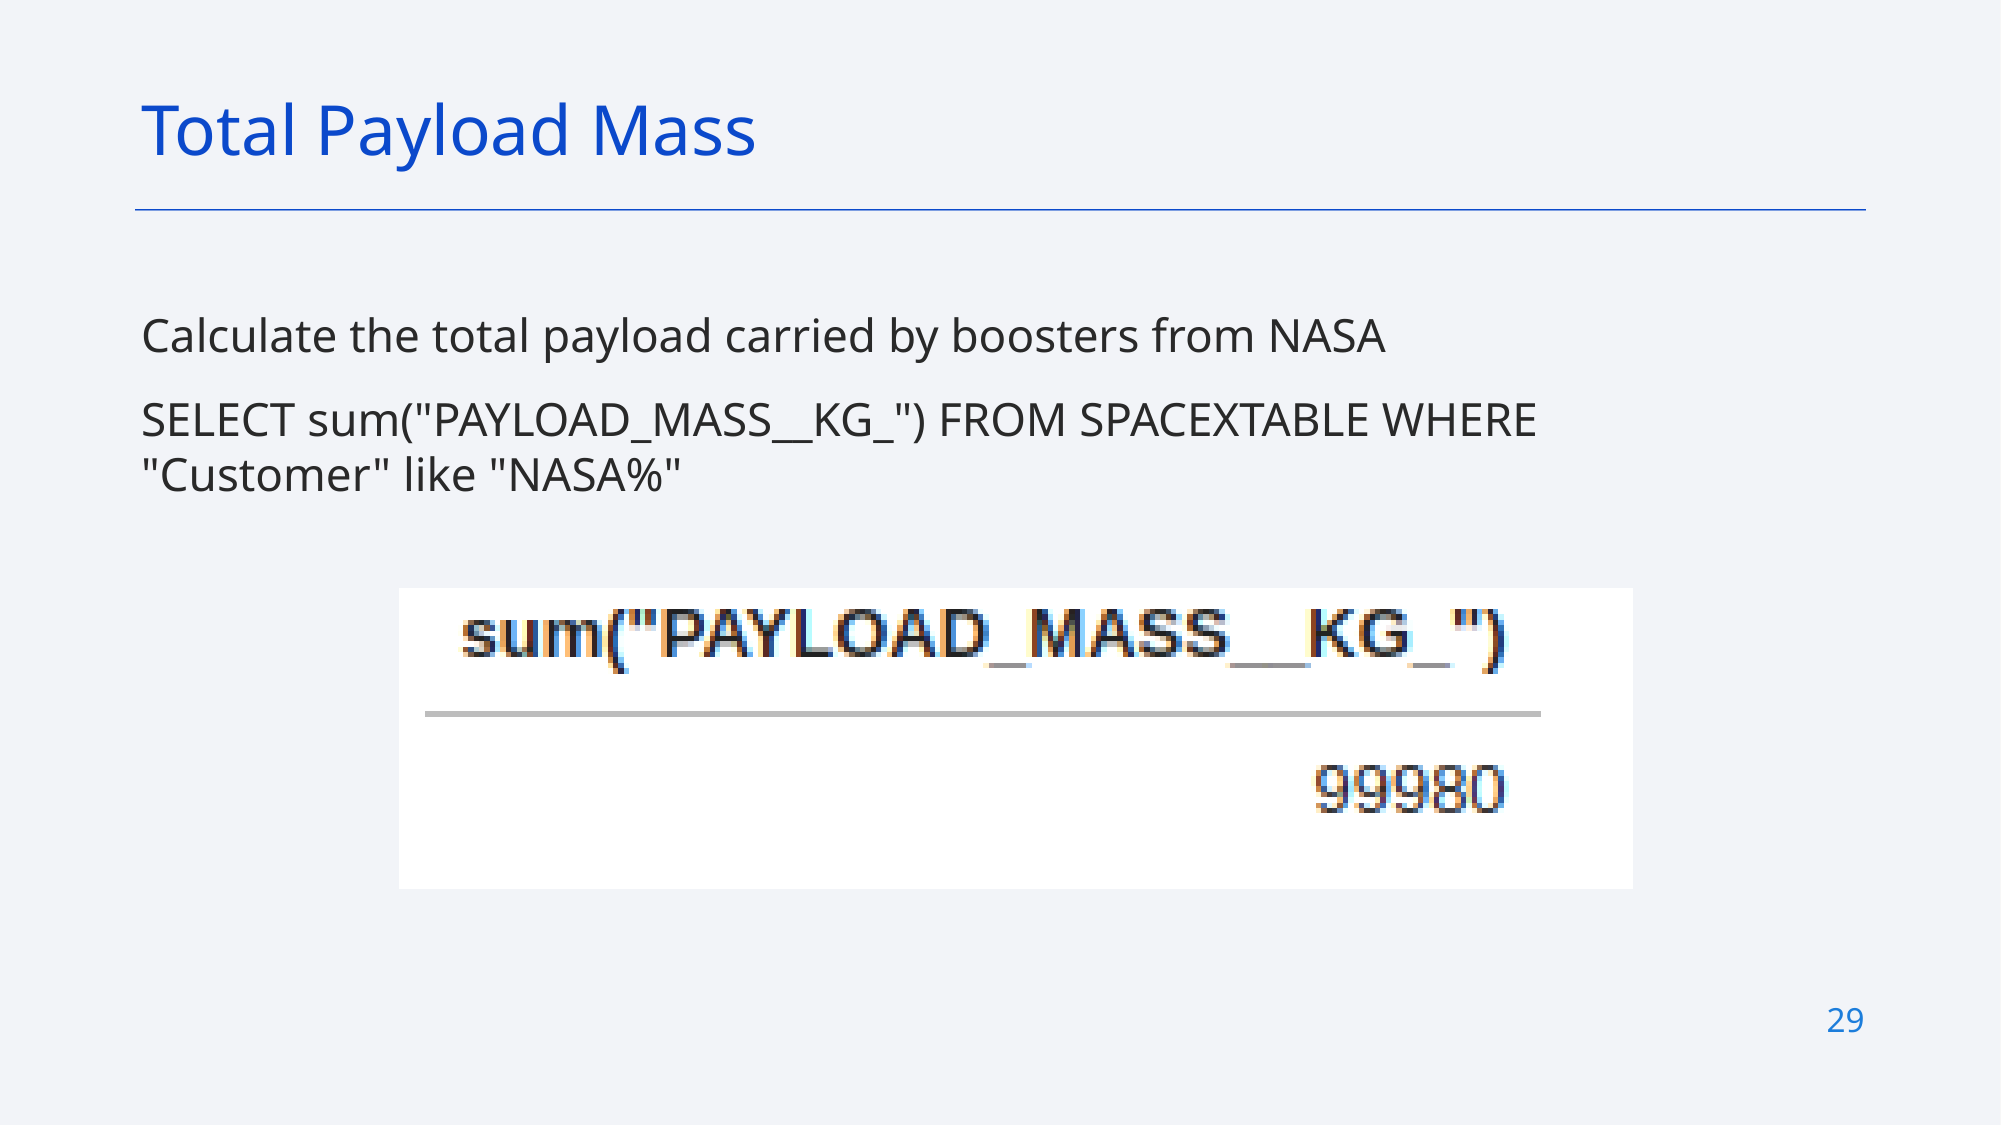

Total Payload Mass
# Calculate the total payload carried by boosters from NASA
SELECT sum("PAYLOAD_MASS__KG_") FROM SPACEXTABLE WHERE "Customer" like "NASA%"
29